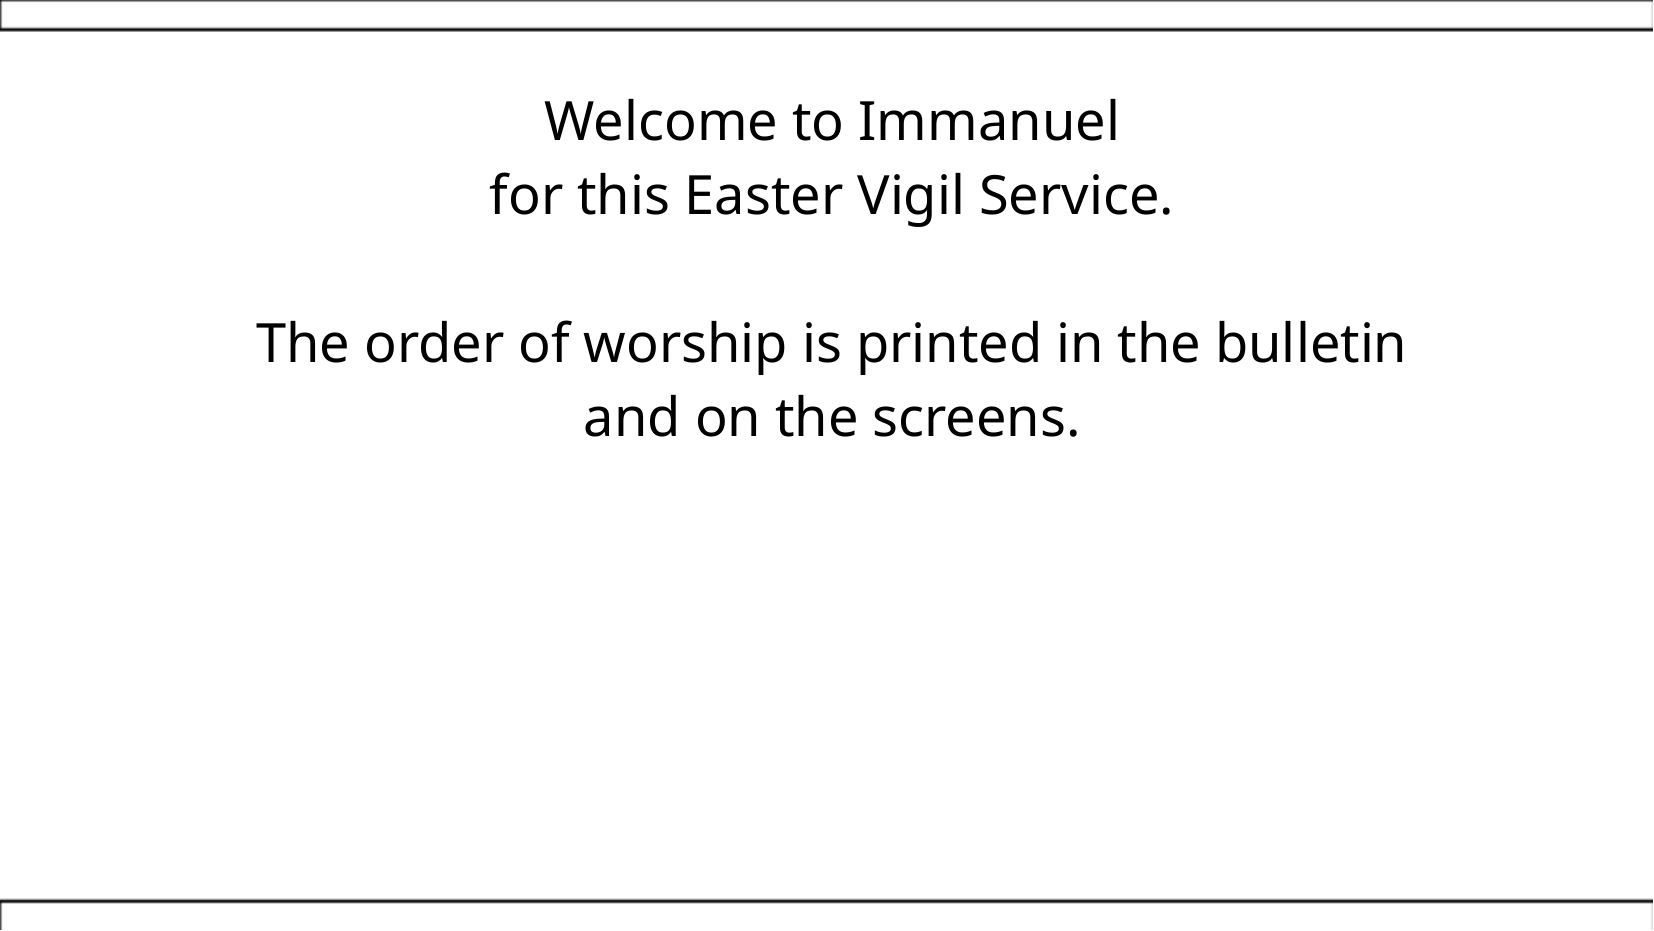

Welcome to Immanuel
for this Easter Vigil Service.
The order of worship is printed in the bulletin
and on the screens.